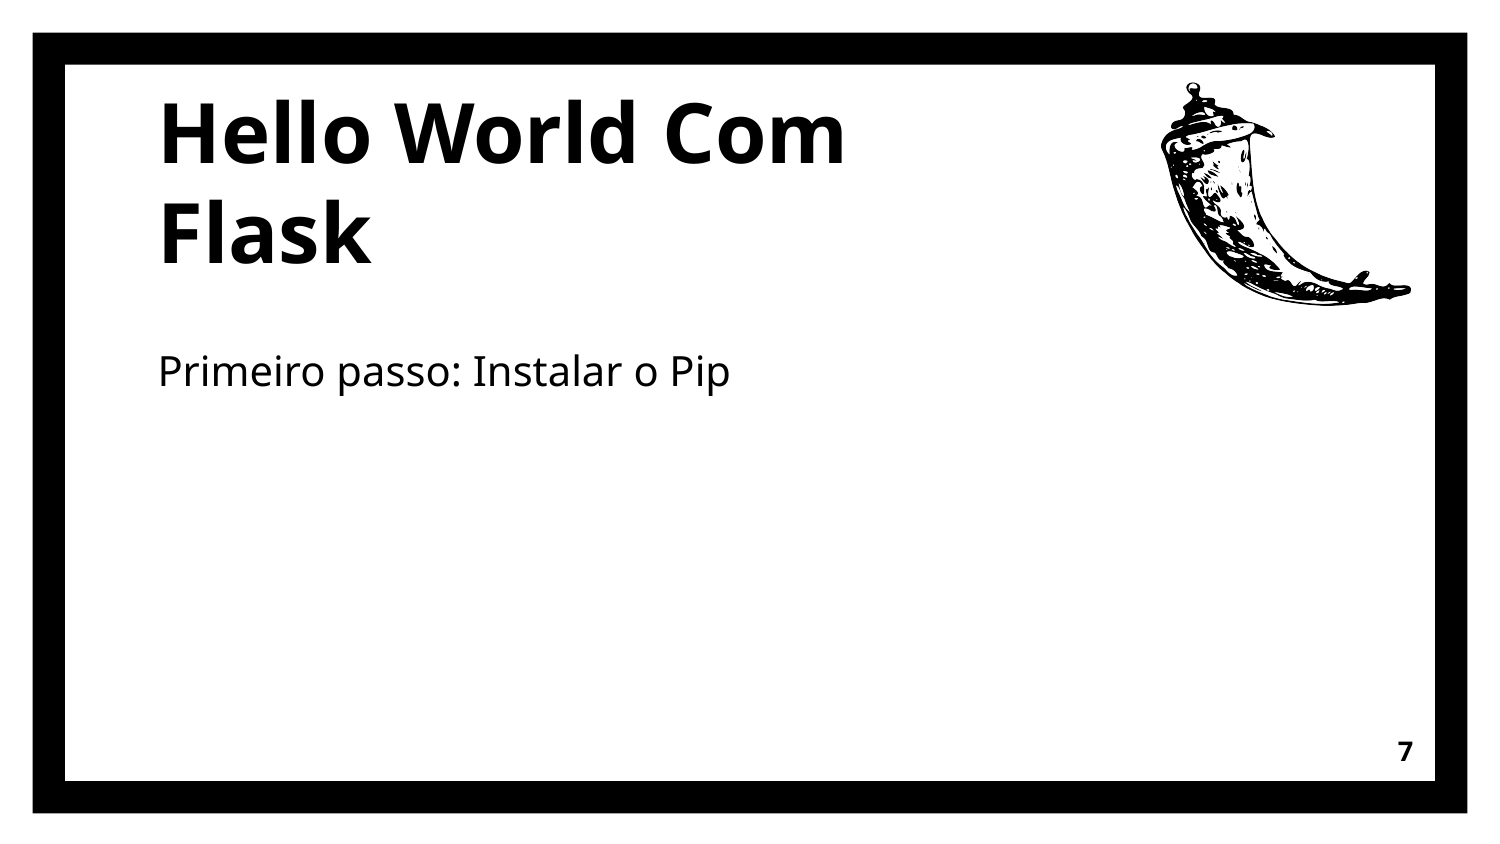

# Hello World Com Flask
Primeiro passo: Instalar o Pip